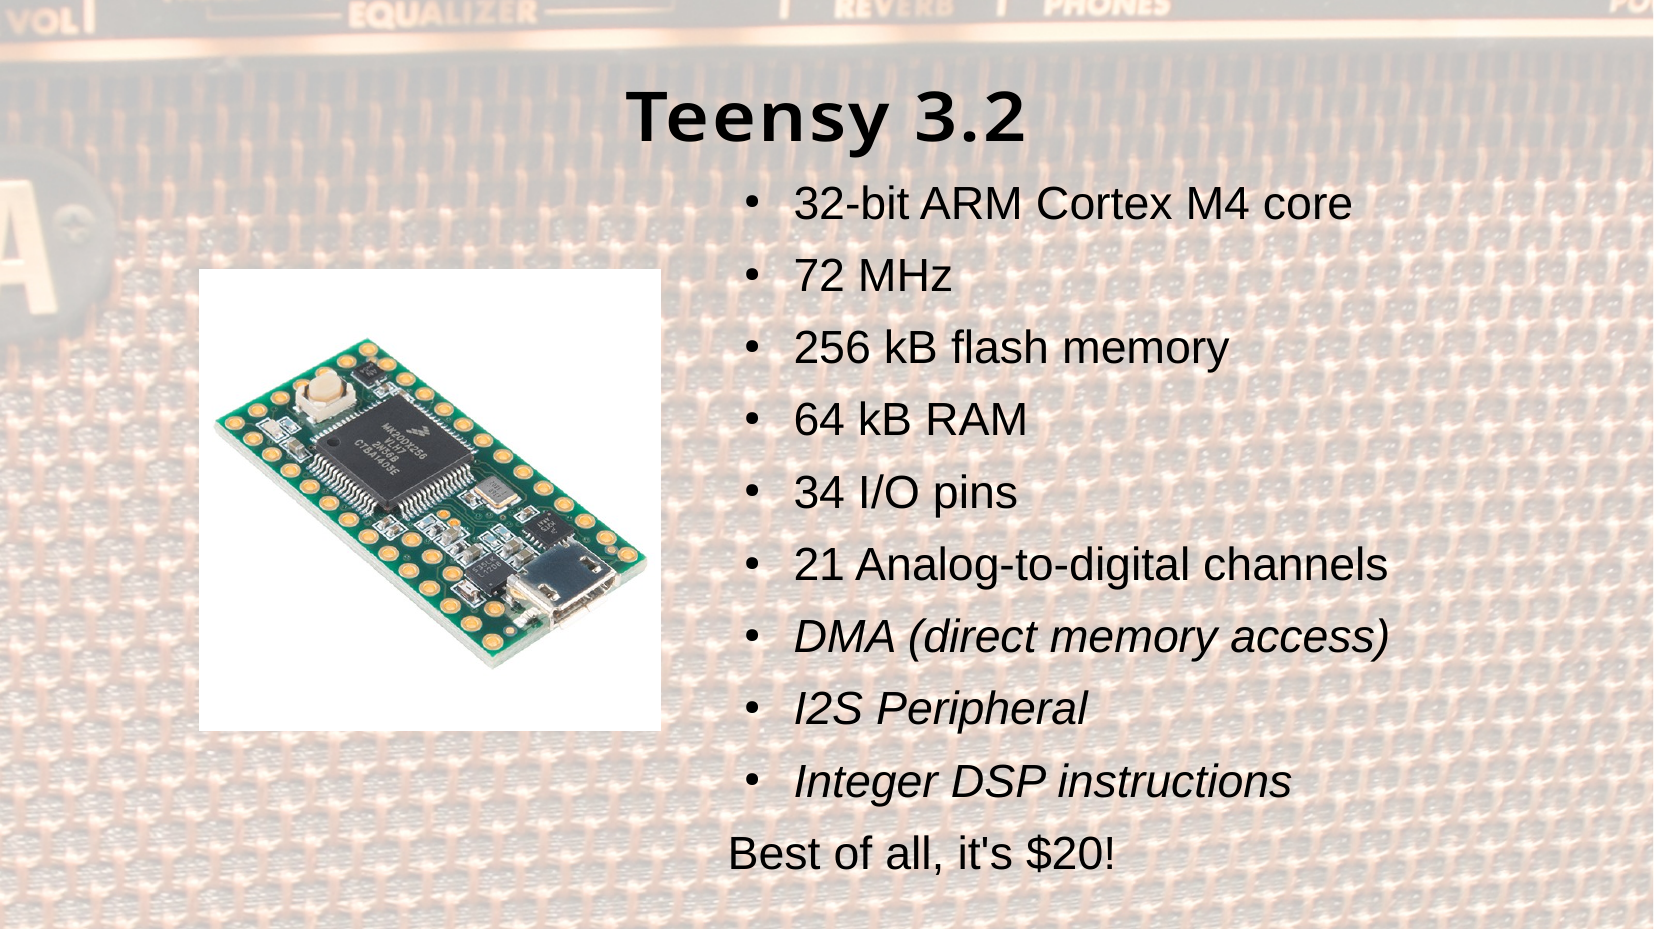

# Teensy 3.2
32-bit ARM Cortex M4 core
72 MHz
256 kB flash memory
64 kB RAM
34 I/O pins
21 Analog-to-digital channels
DMA (direct memory access)
I2S Peripheral
Integer DSP instructions
Best of all, it's $20!